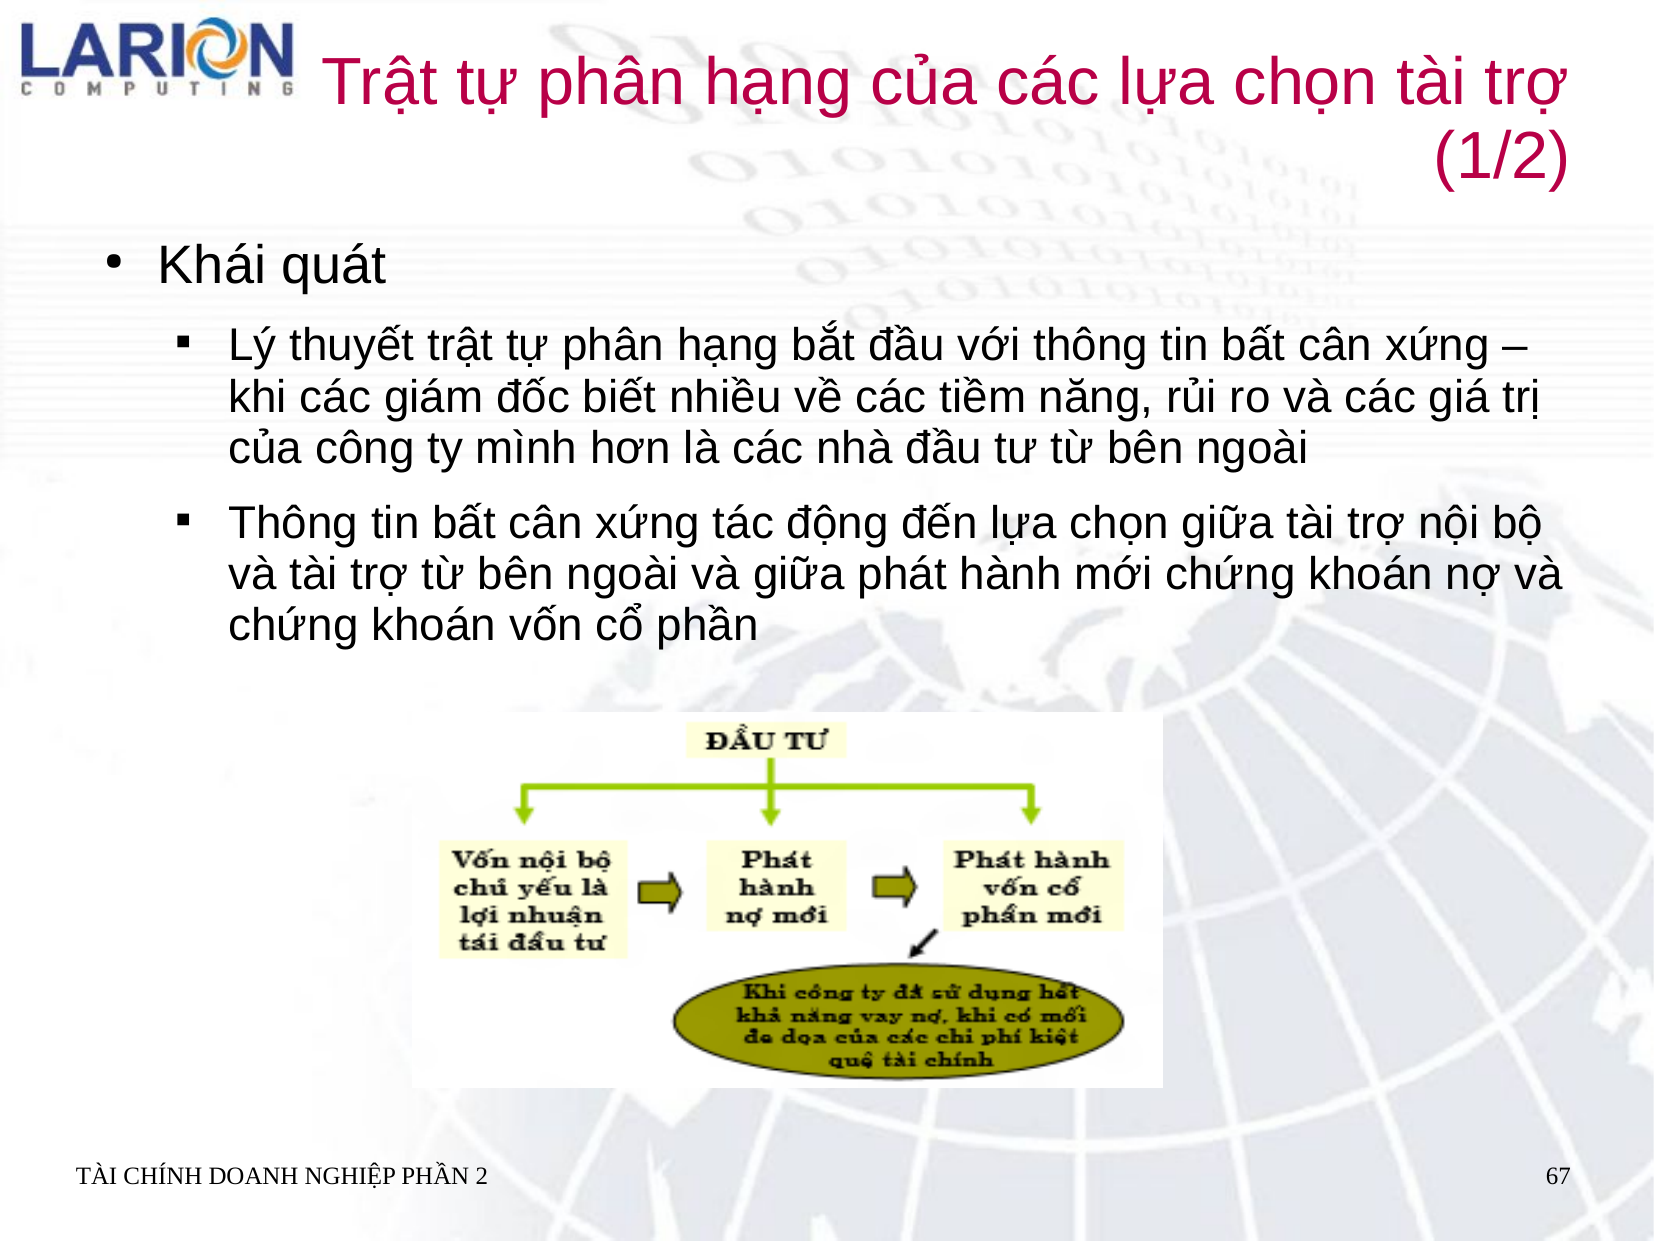

# Trật tự phân hạng của các lựa chọn tài trợ (1/2)
Khái quát
Lý thuyết trật tự phân hạng bắt đầu với thông tin bất cân xứng – khi các giám đốc biết nhiều về các tiềm năng, rủi ro và các giá trị của công ty mình hơn là các nhà đầu tư từ bên ngoài
Thông tin bất cân xứng tác động đến lựa chọn giữa tài trợ nội bộ và tài trợ từ bên ngoài và giữa phát hành mới chứng khoán nợ và chứng khoán vốn cổ phần
TÀI CHÍNH DOANH NGHIỆP PHẦN 2
67